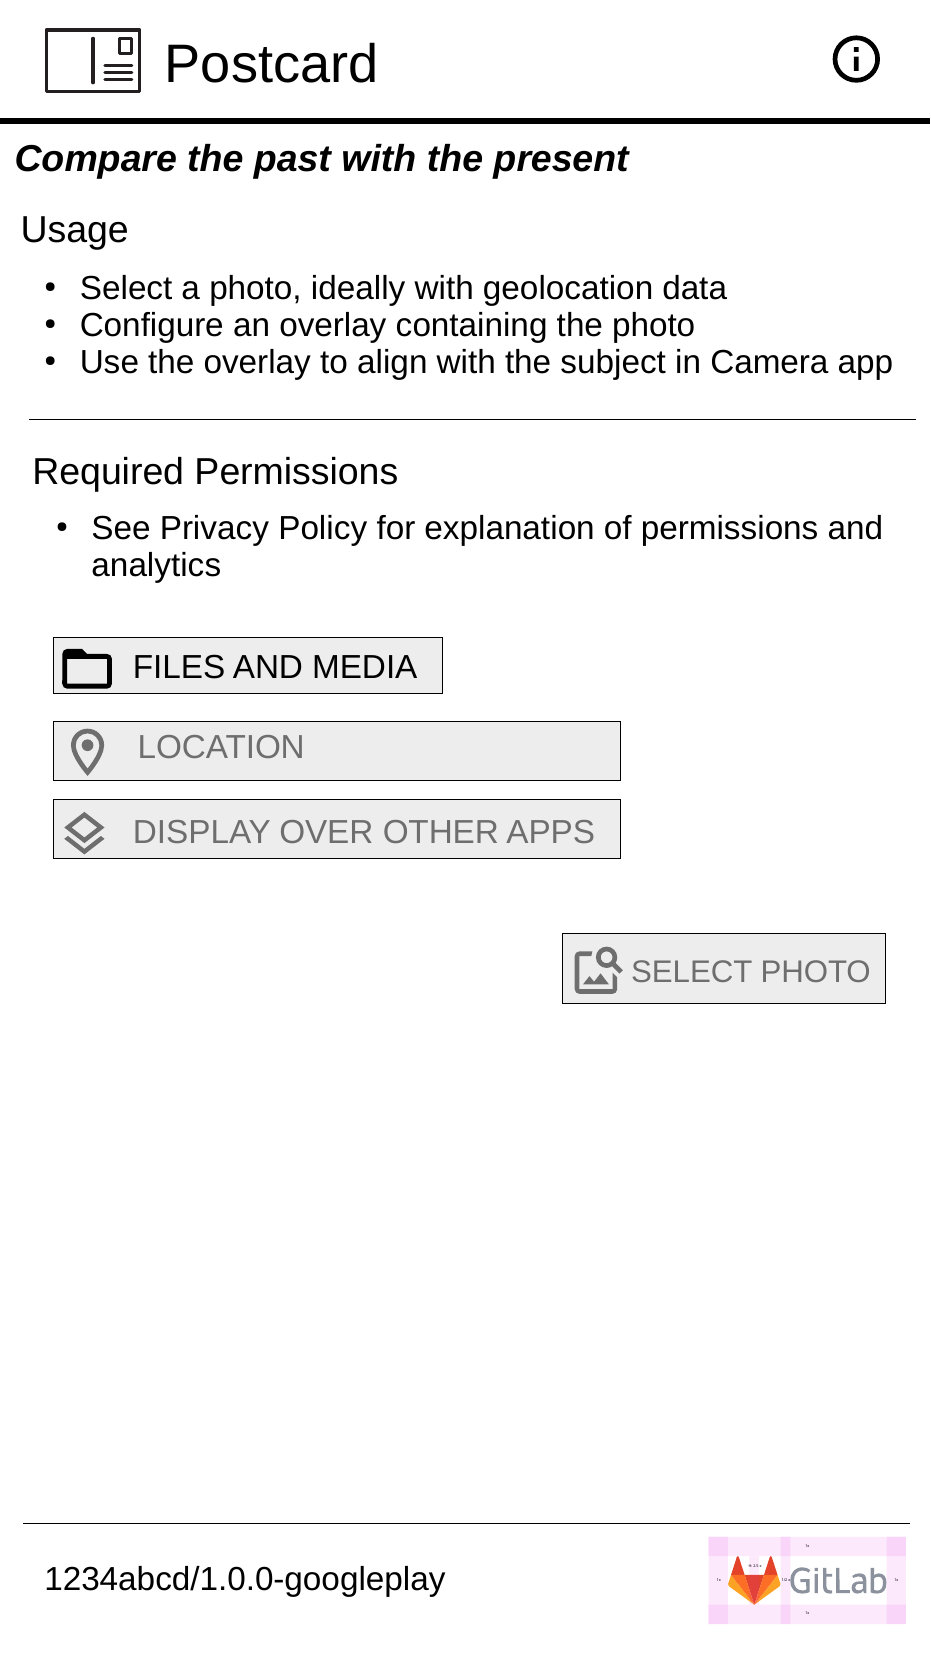

Postcard
Compare the past with the present
Usage
Select a photo, ideally with geolocation data
Configure an overlay containing the photo
Use the overlay to align with the subject in Camera app
Required Permissions
See Privacy Policy for explanation of permissions and
analytics
FILES AND MEDIA
LOCATION
DISPLAY OVER OTHER APPS
SELECT PHOTO
1234abcd/1.0.0-googleplay